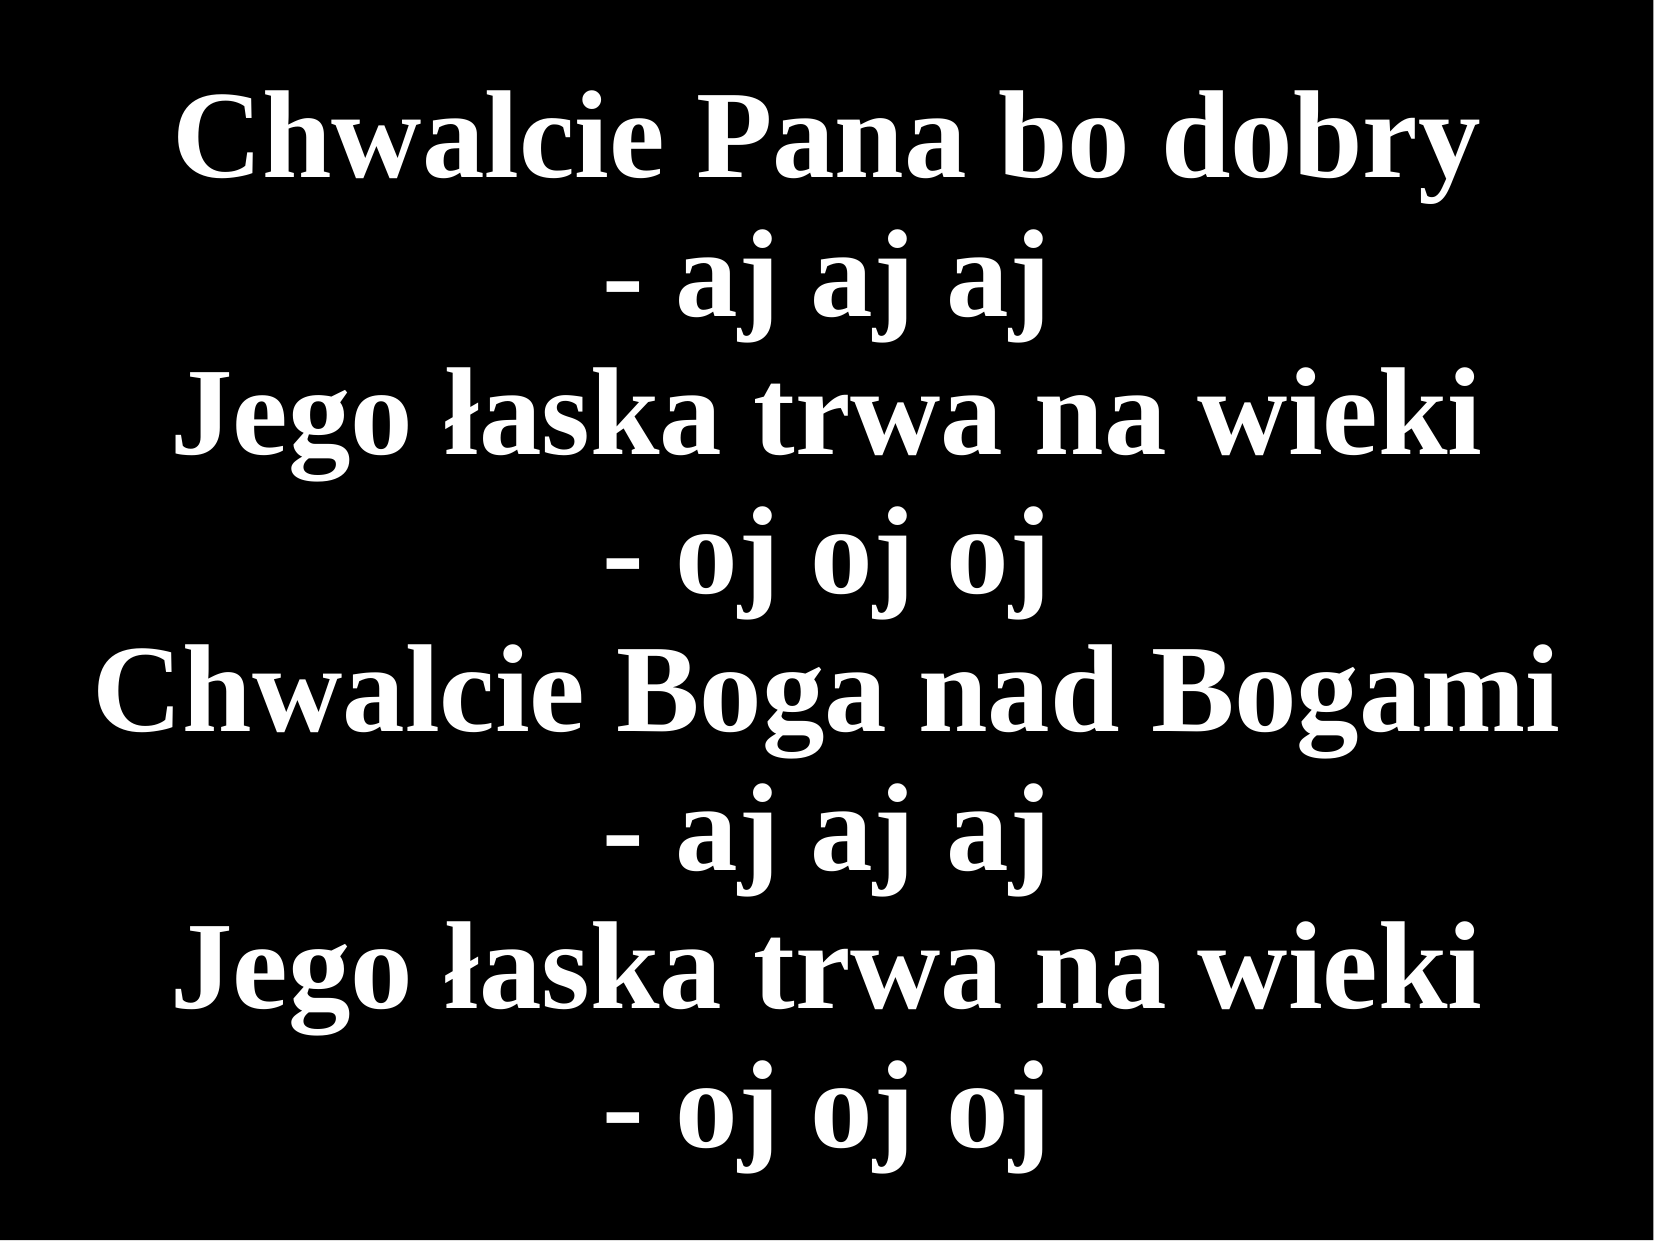

# Chwalcie Pana bo dobry - aj aj aj Jego łaska trwa na wieki - oj oj oj Chwalcie Boga nad Bogami - aj aj aj Jego łaska trwa na wieki - oj oj oj